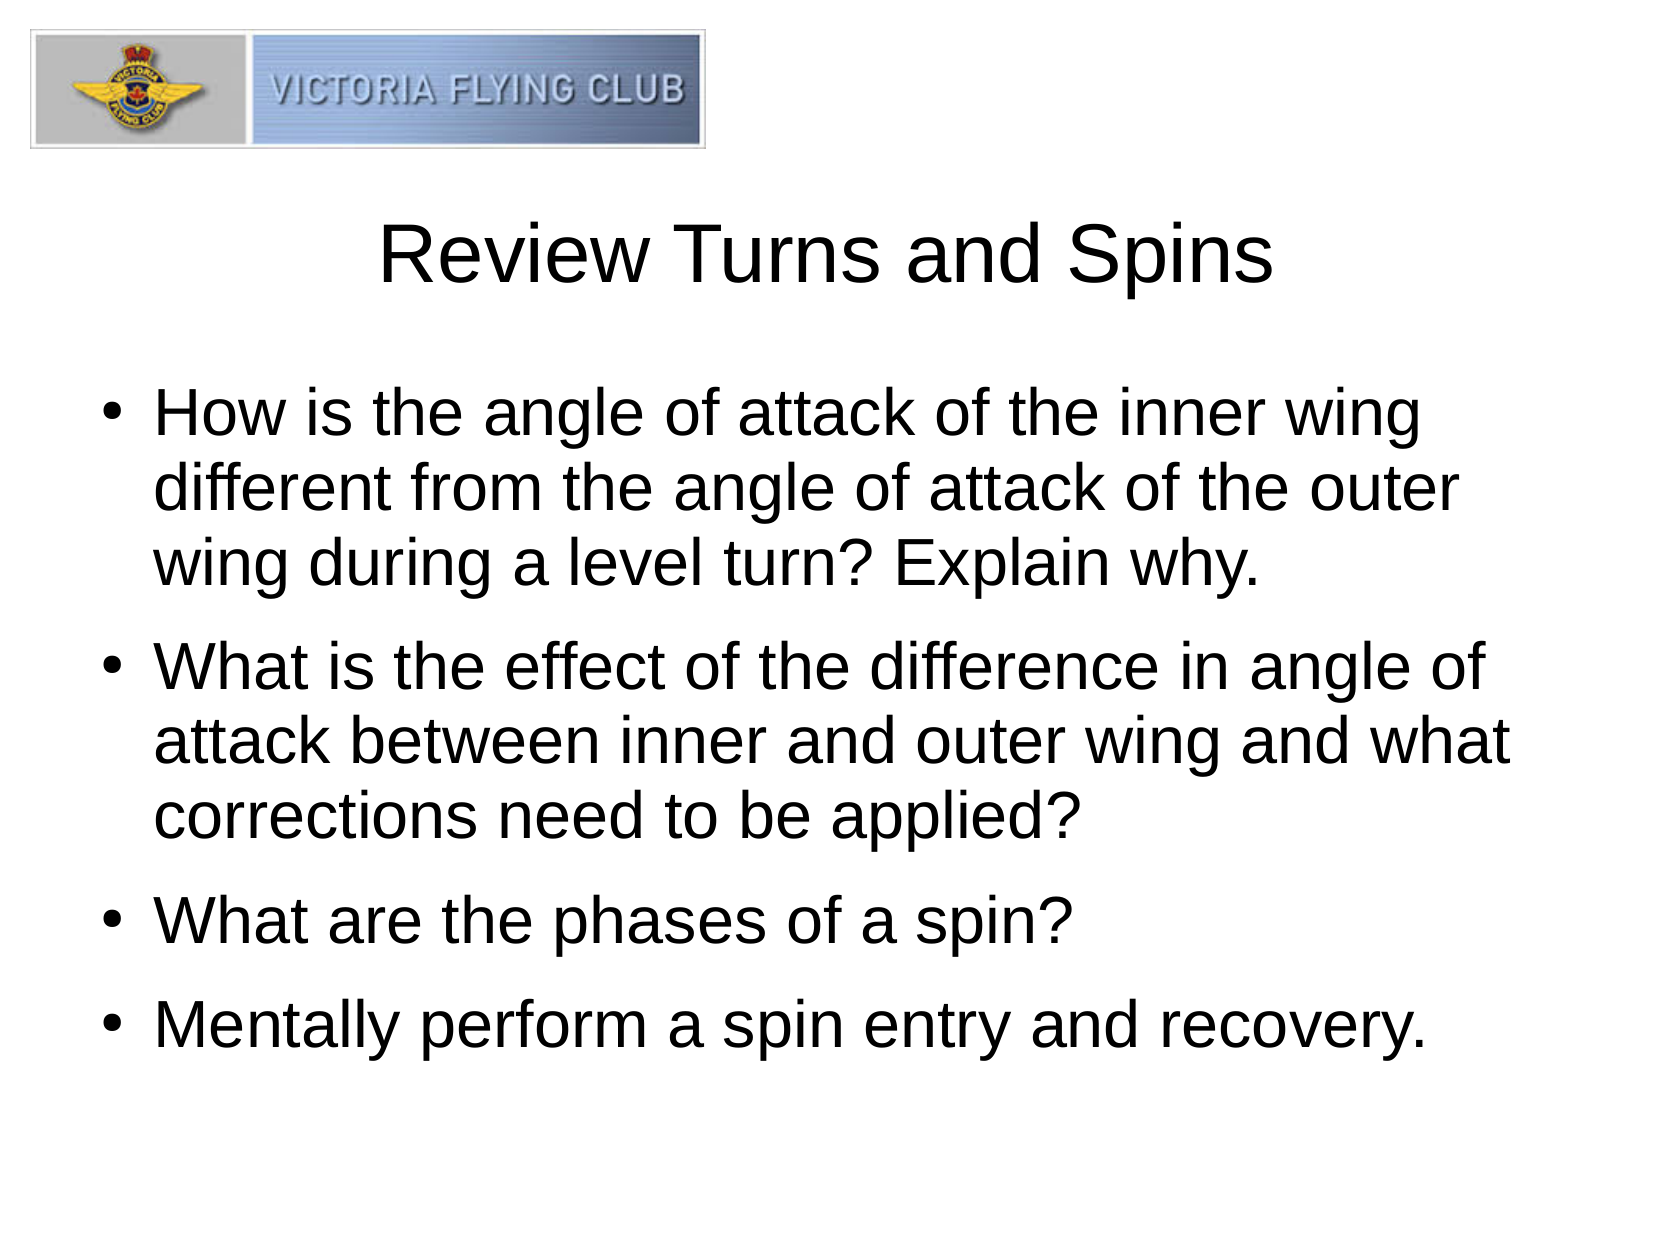

# Review Turns and Spins
How is the angle of attack of the inner wing different from the angle of attack of the outer wing during a level turn? Explain why.
What is the effect of the difference in angle of attack between inner and outer wing and what corrections need to be applied?
What are the phases of a spin?
Mentally perform a spin entry and recovery.